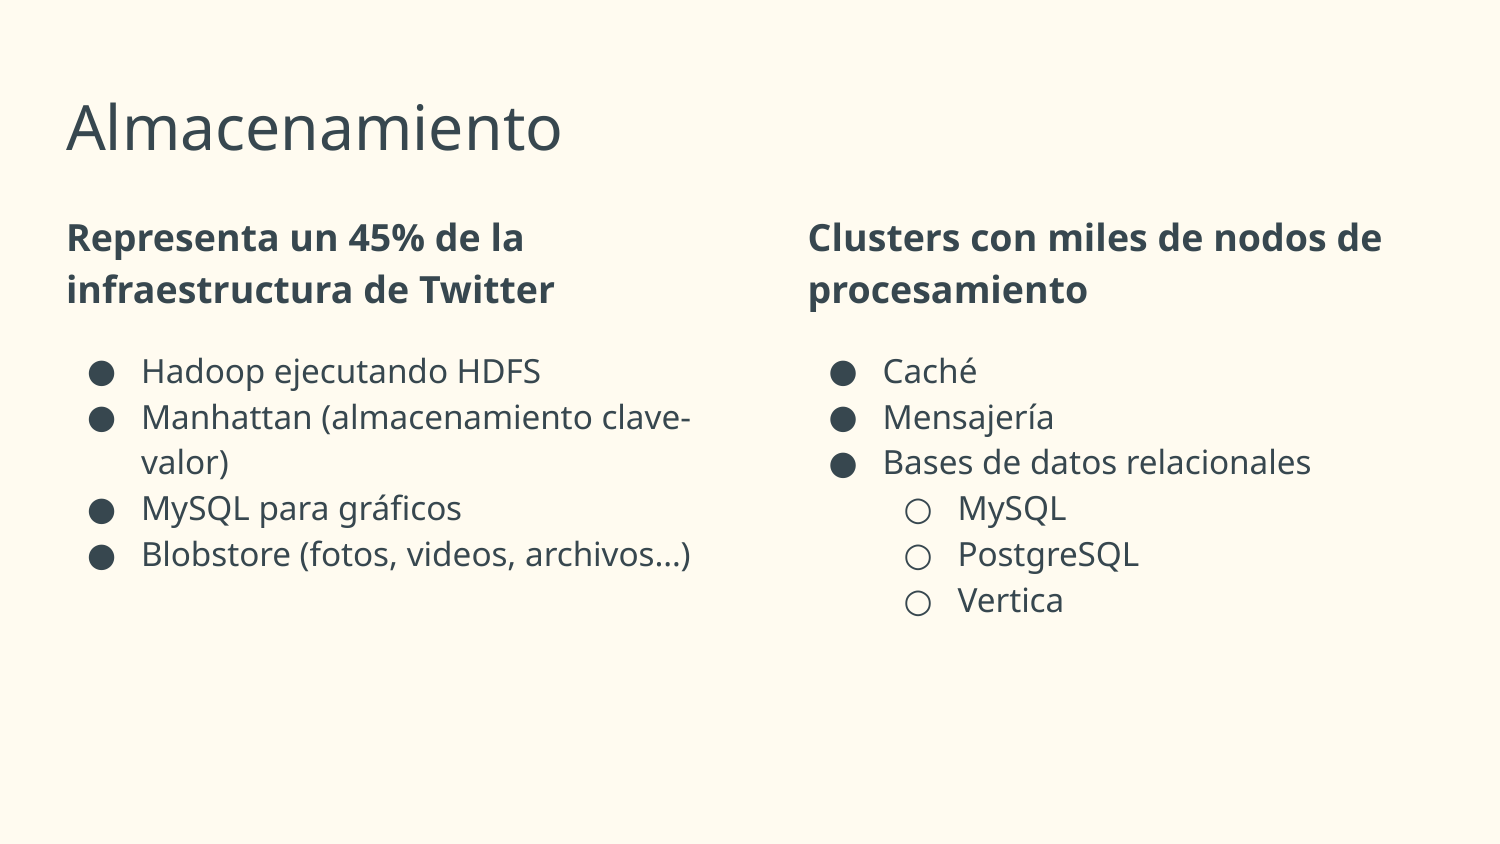

Almacenamiento
# Representa un 45% de la infraestructura de Twitter
Hadoop ejecutando HDFS
Manhattan (almacenamiento clave-valor)
MySQL para gráficos
Blobstore (fotos, videos, archivos…)
Clusters con miles de nodos de procesamiento
Caché
Mensajería
Bases de datos relacionales
MySQL
PostgreSQL
Vertica